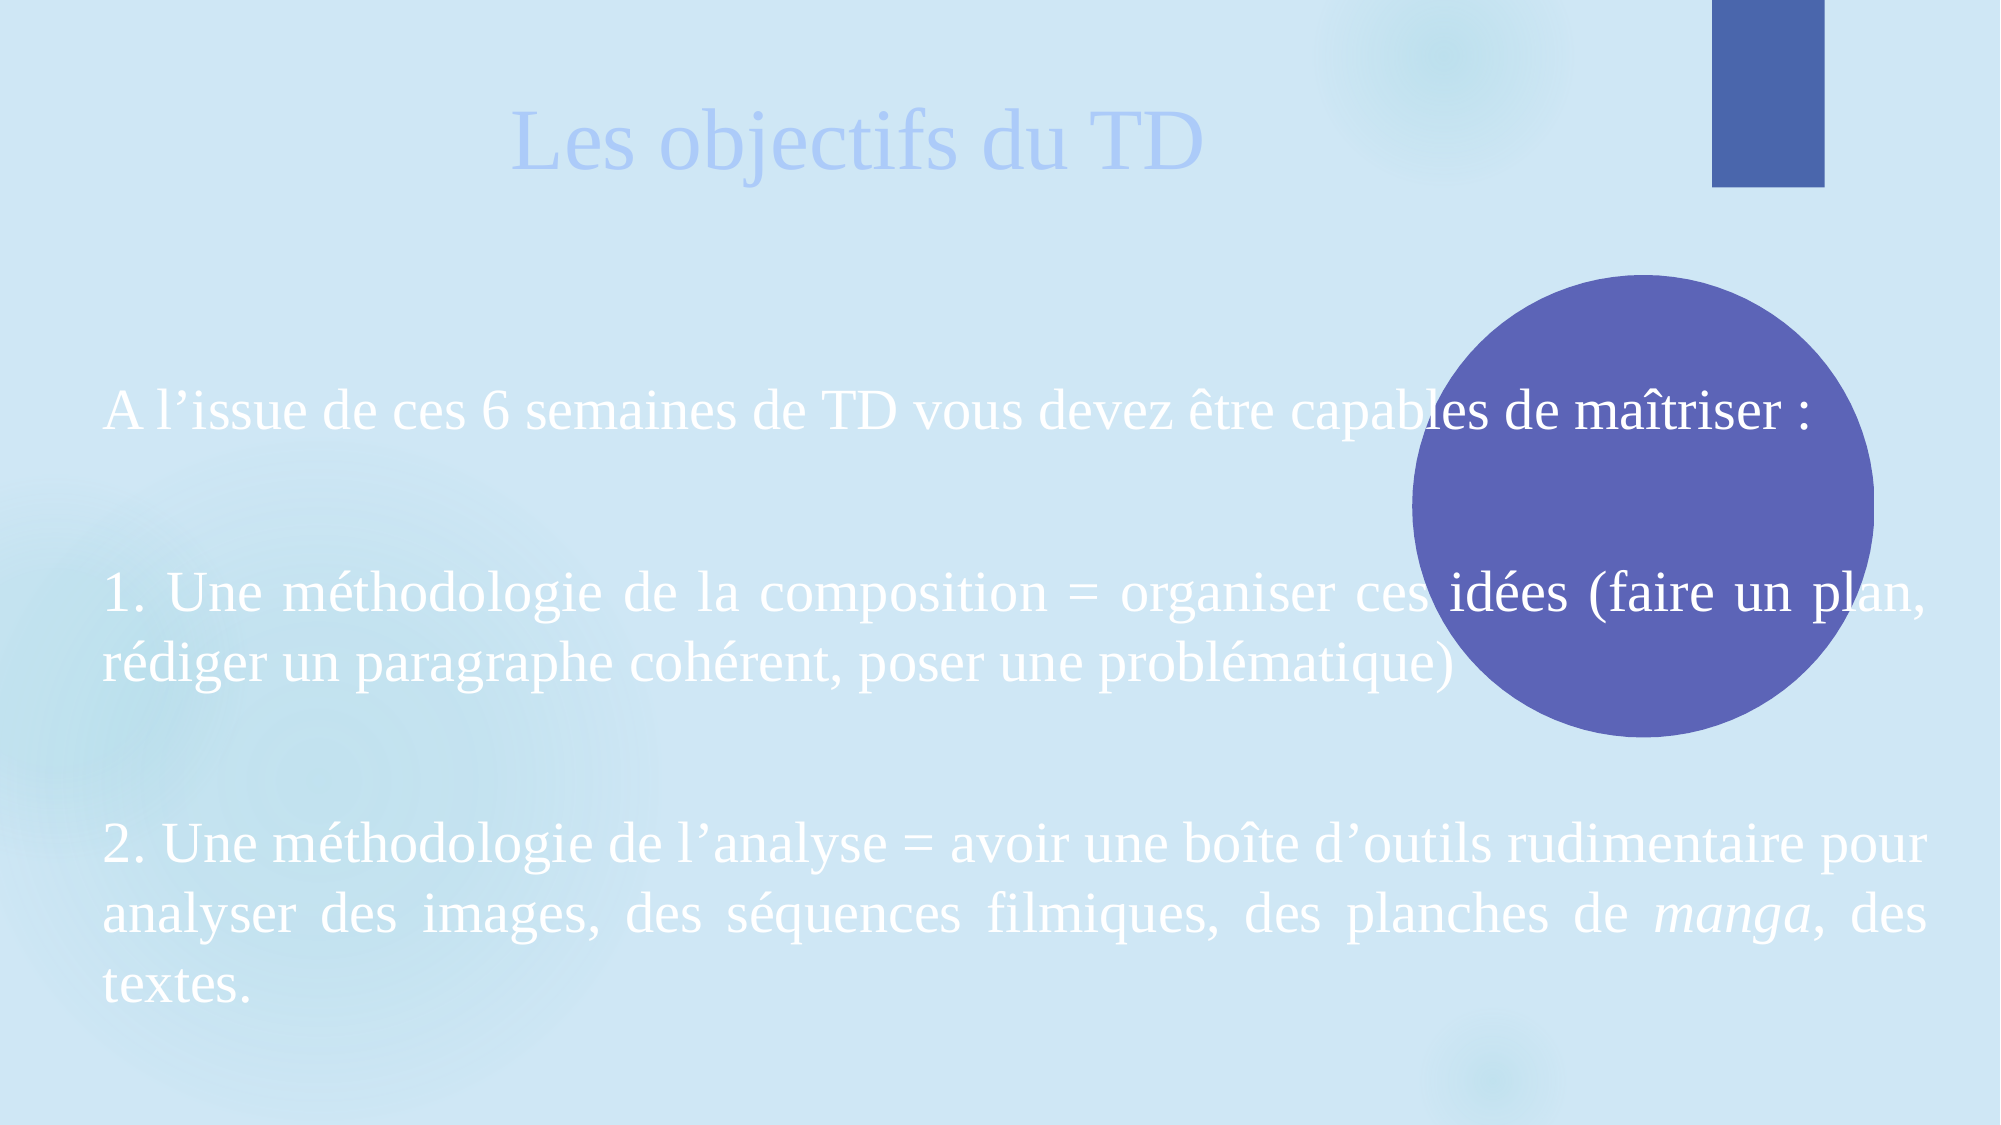

# Les objectifs du TD
A l’issue de ces 6 semaines de TD vous devez être capables de maîtriser :
1. Une méthodologie de la composition = organiser ces idées (faire un plan, rédiger un paragraphe cohérent, poser une problématique)
2. Une méthodologie de l’analyse = avoir une boîte d’outils rudimentaire pour analyser des images, des séquences filmiques, des planches de manga, des textes.